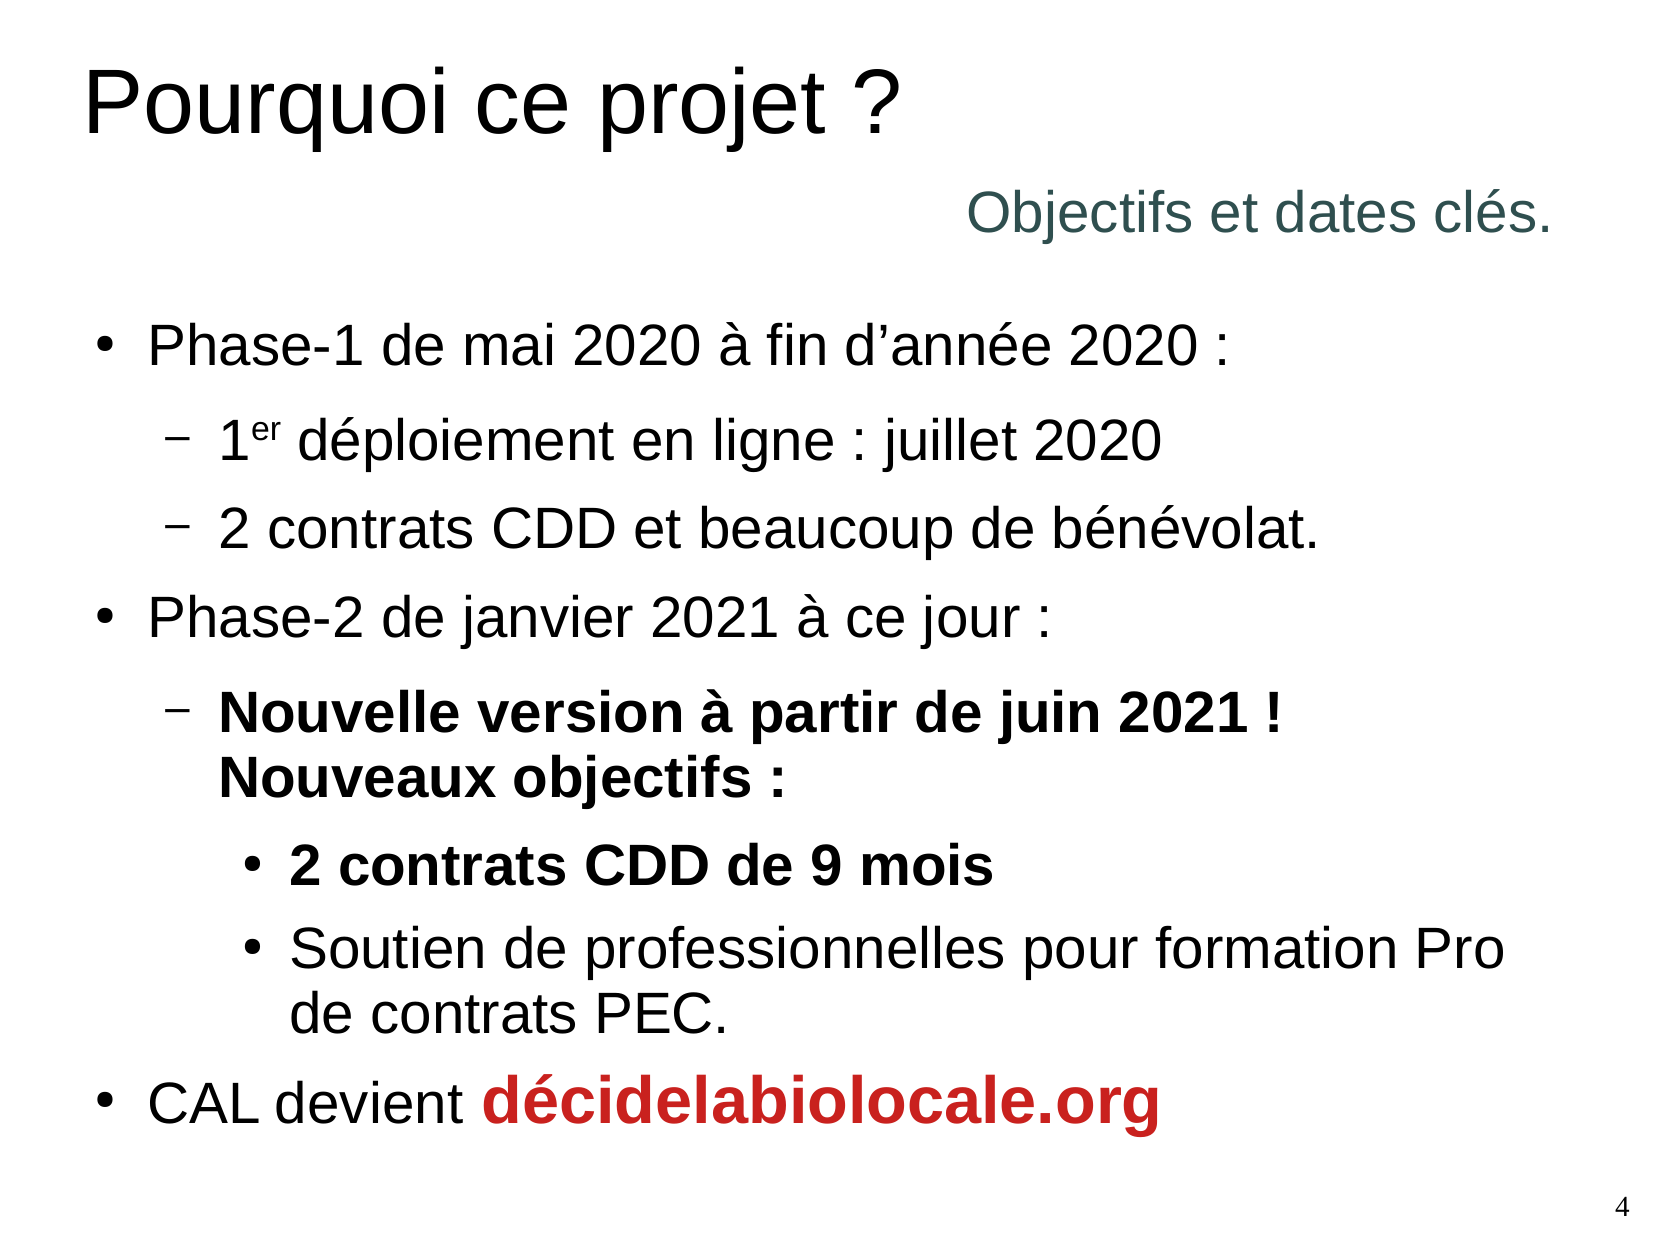

# Pourquoi ce projet ?
Objectifs et dates clés.
Phase-1 de mai 2020 à fin d’année 2020 :
1er déploiement en ligne : juillet 2020
2 contrats CDD et beaucoup de bénévolat.
Phase-2 de janvier 2021 à ce jour :
Nouvelle version à partir de juin 2021 ! Nouveaux objectifs :
2 contrats CDD de 9 mois
Soutien de professionnelles pour formation Pro de contrats PEC.
CAL devient décidelabiolocale.org
4